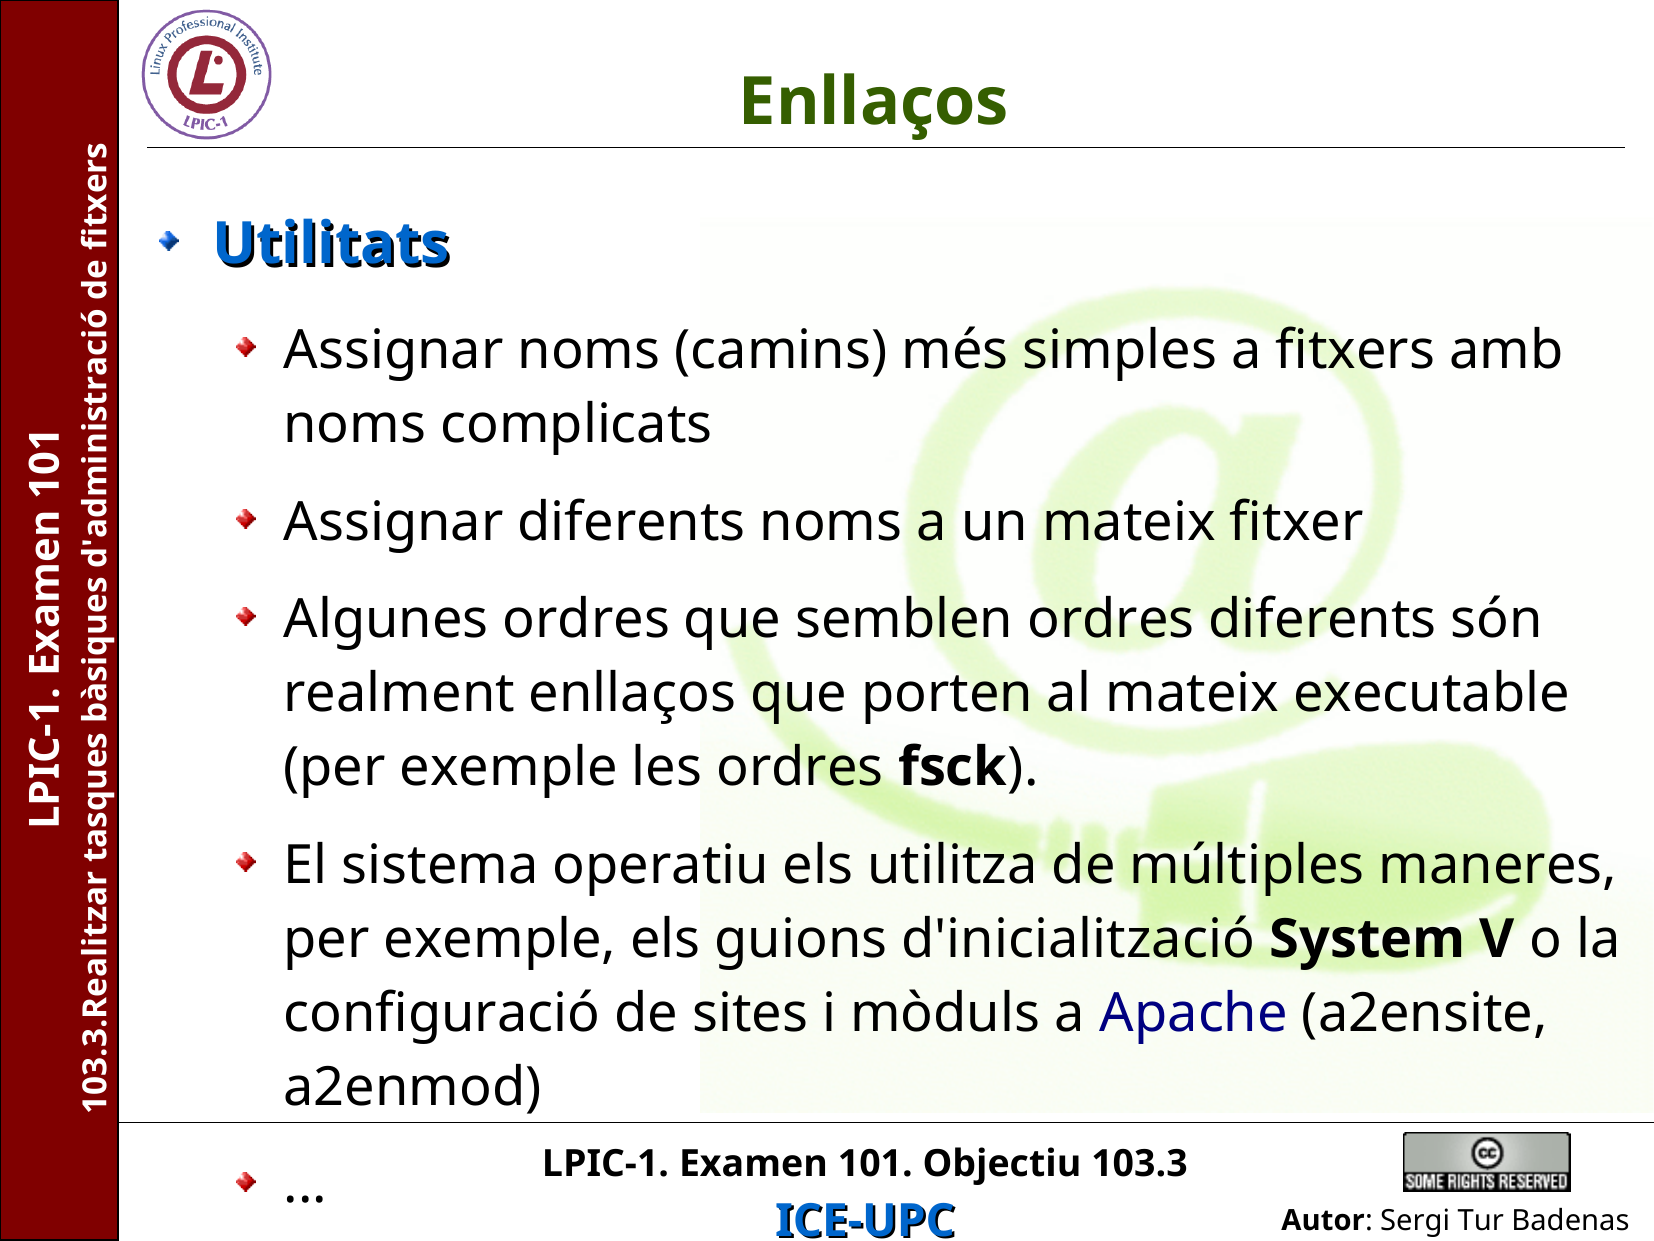

# Enllaços
Utilitats
Assignar noms (camins) més simples a fitxers amb noms complicats
Assignar diferents noms a un mateix fitxer
Algunes ordres que semblen ordres diferents són realment enllaços que porten al mateix executable (per exemple les ordres fsck).
El sistema operatiu els utilitza de múltiples maneres, per exemple, els guions d'inicialització System V o la configuració de sites i mòduls a Apache (a2ensite, a2enmod)
...